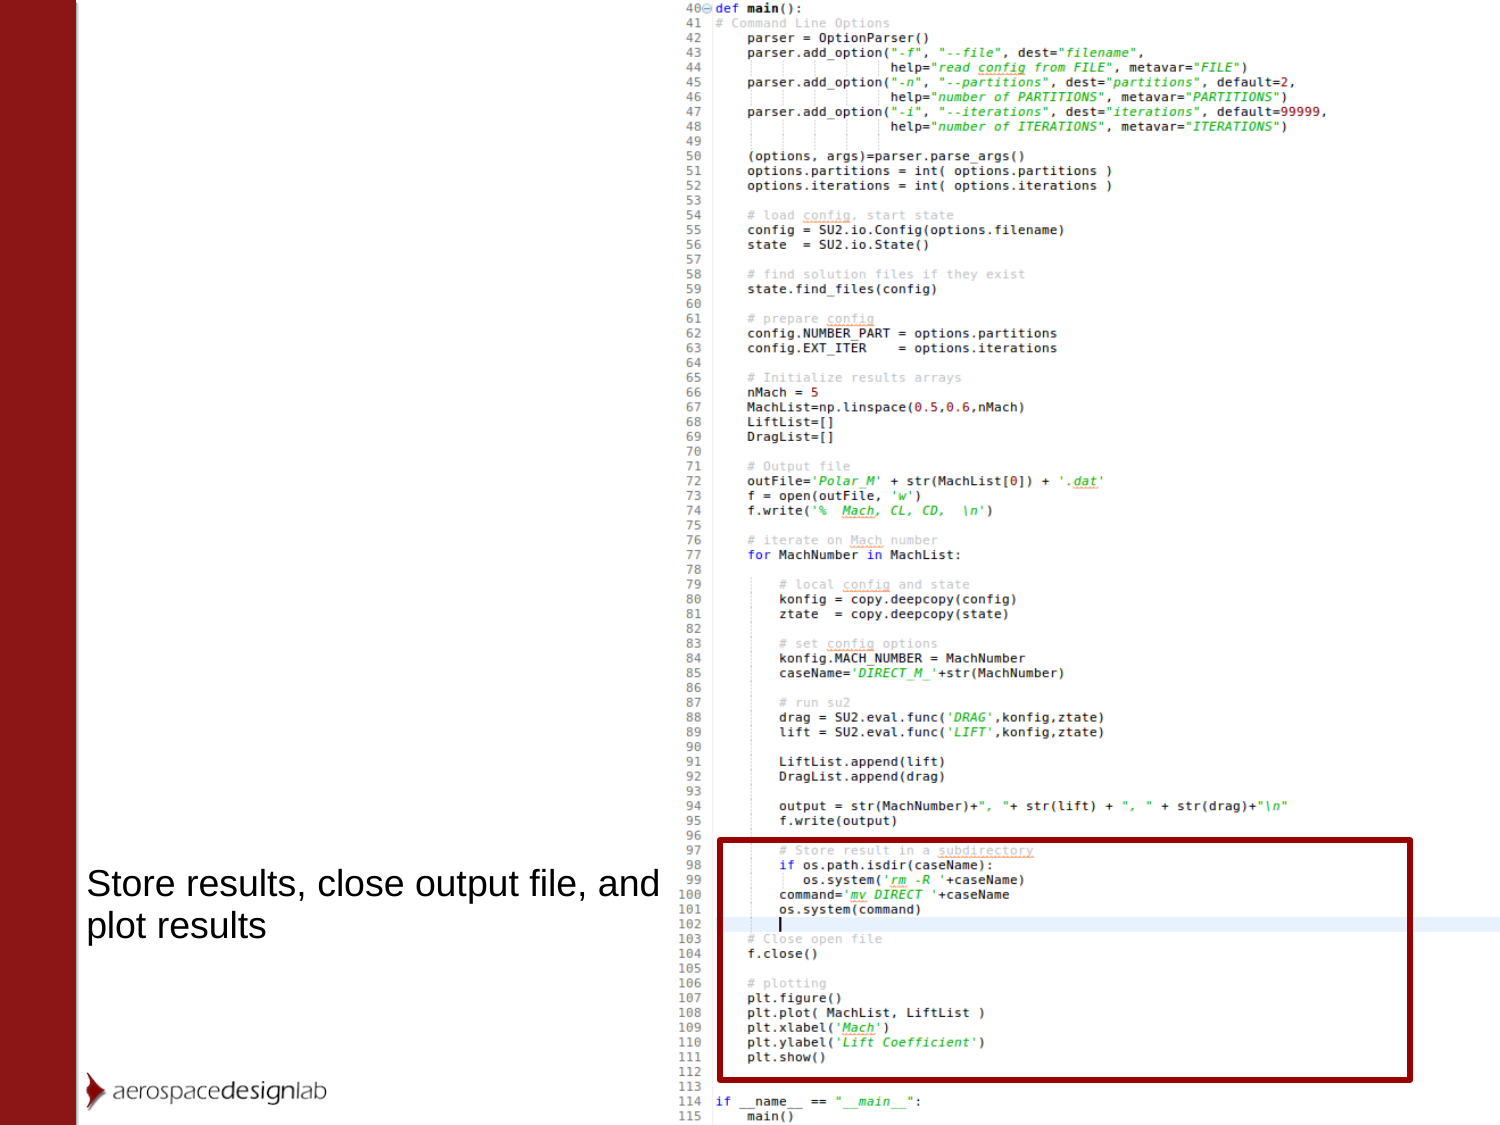

Store results, close output file, and plot results